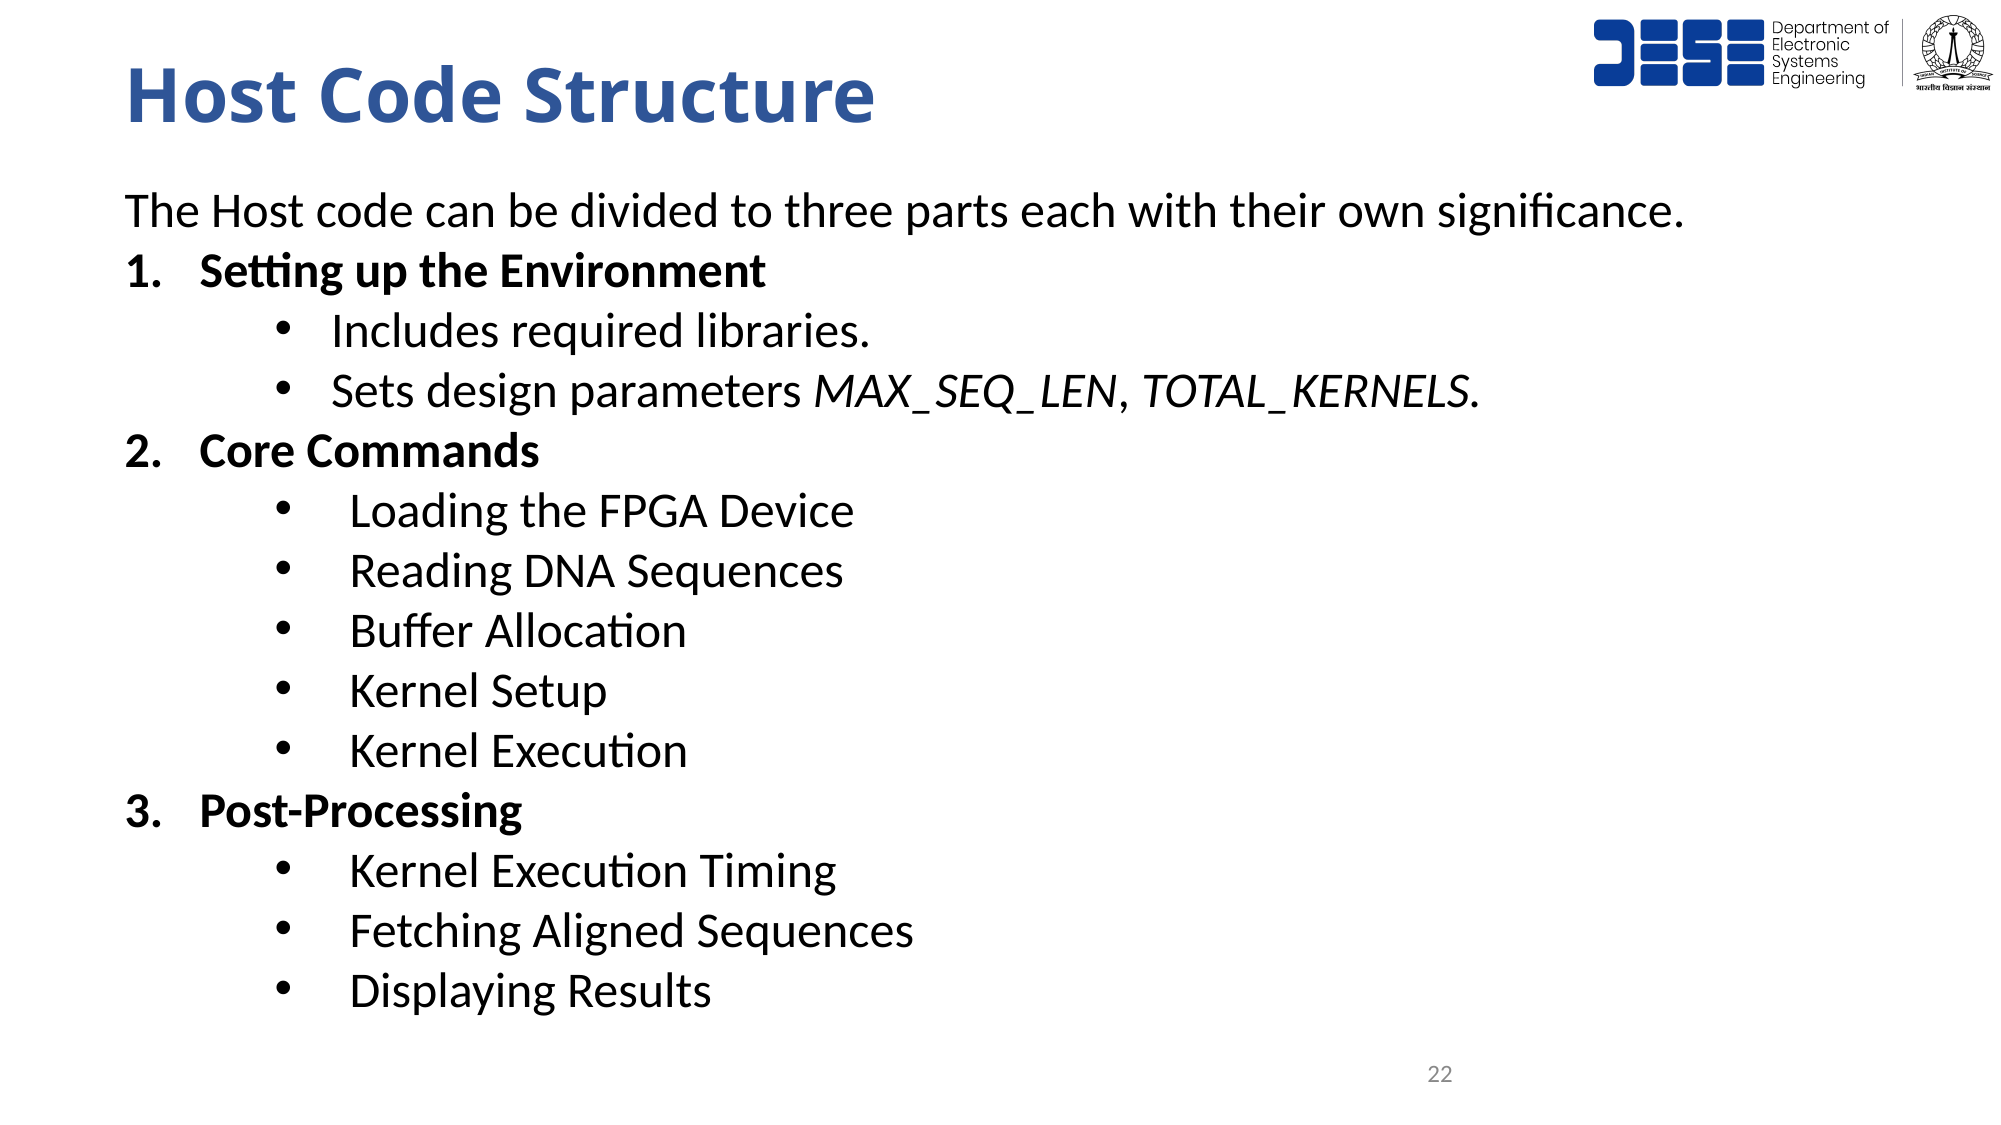

# Host Code Structure
The Host code can be divided to three parts each with their own significance.
Setting up the Environment
Includes required libraries.
Sets design parameters MAX_SEQ_LEN, TOTAL_KERNELS.
Core Commands
Loading the FPGA Device
Reading DNA Sequences
Buffer Allocation
Kernel Setup
Kernel Execution
Post-Processing
Kernel Execution Timing
Fetching Aligned Sequences
Displaying Results
22